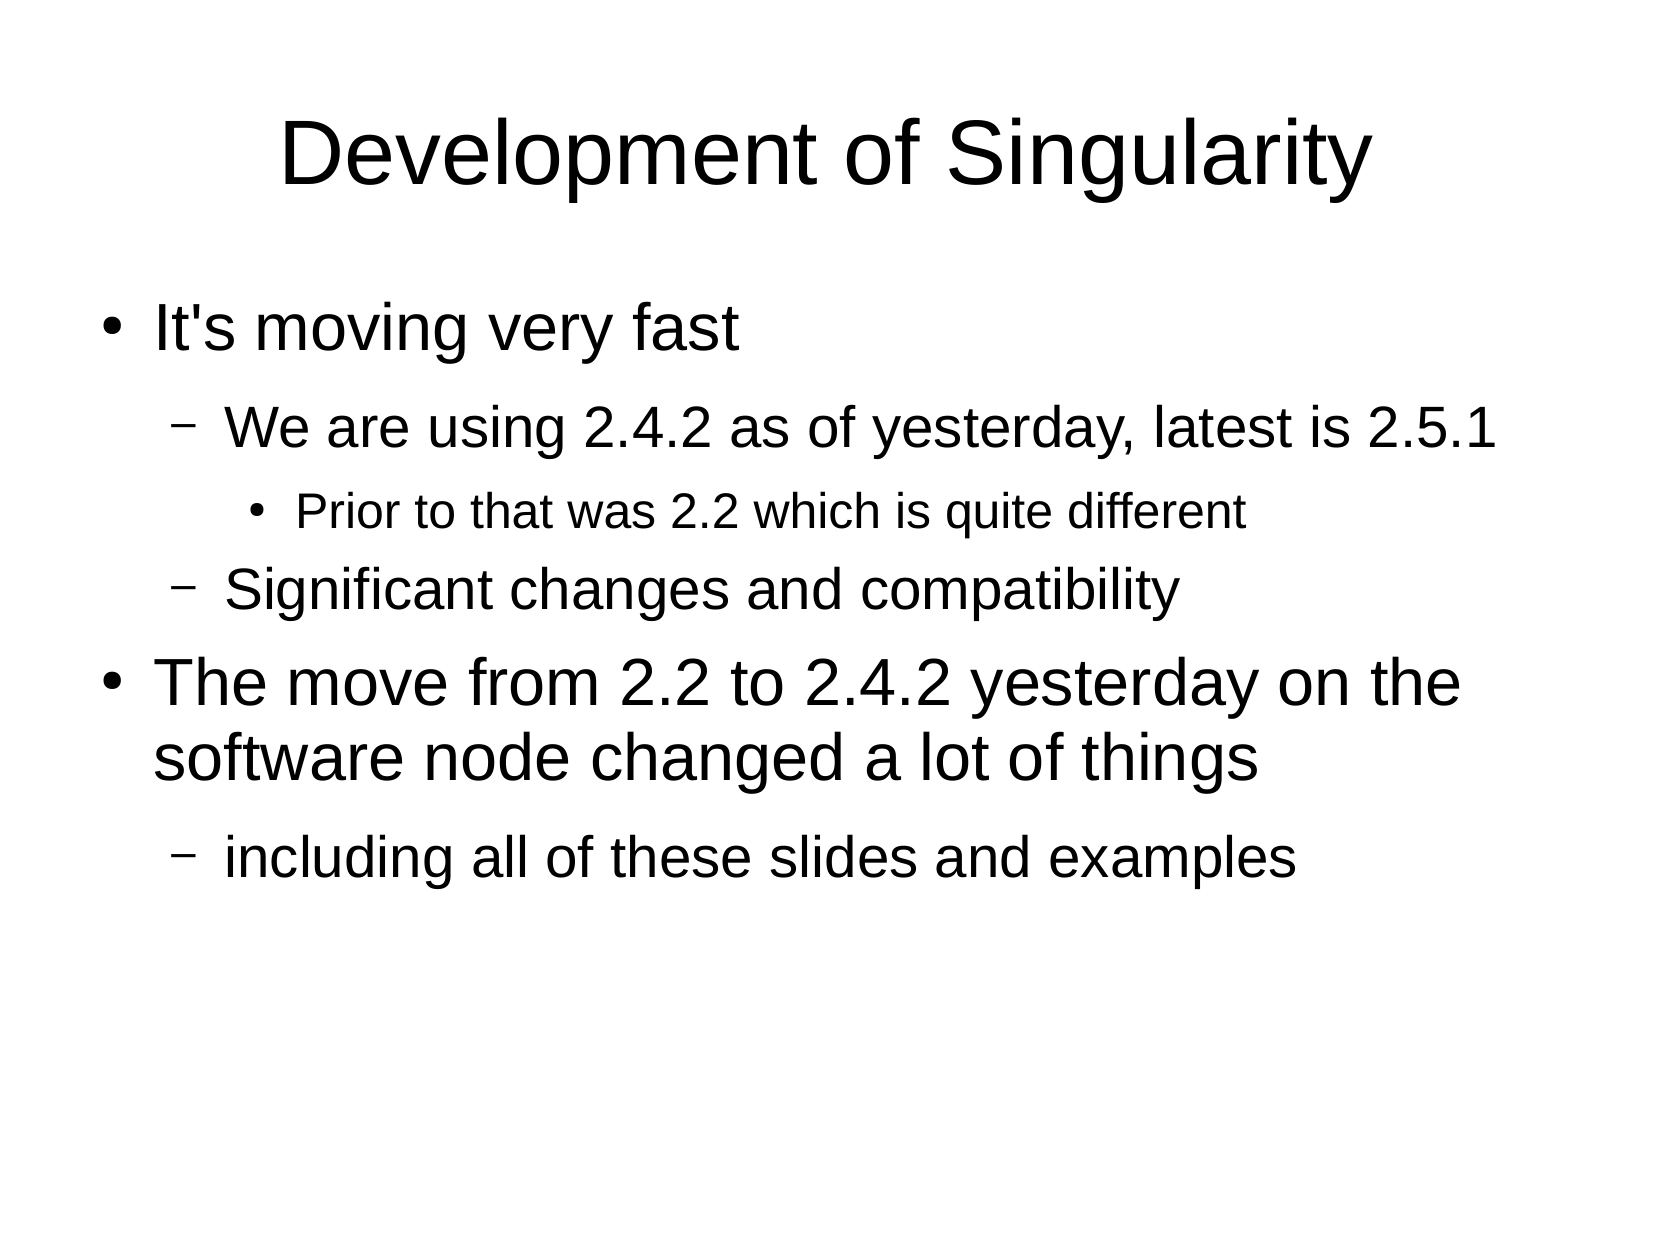

# Development of Singularity
It's moving very fast
We are using 2.4.2 as of yesterday, latest is 2.5.1
Prior to that was 2.2 which is quite different
Significant changes and compatibility
The move from 2.2 to 2.4.2 yesterday on the software node changed a lot of things
including all of these slides and examples